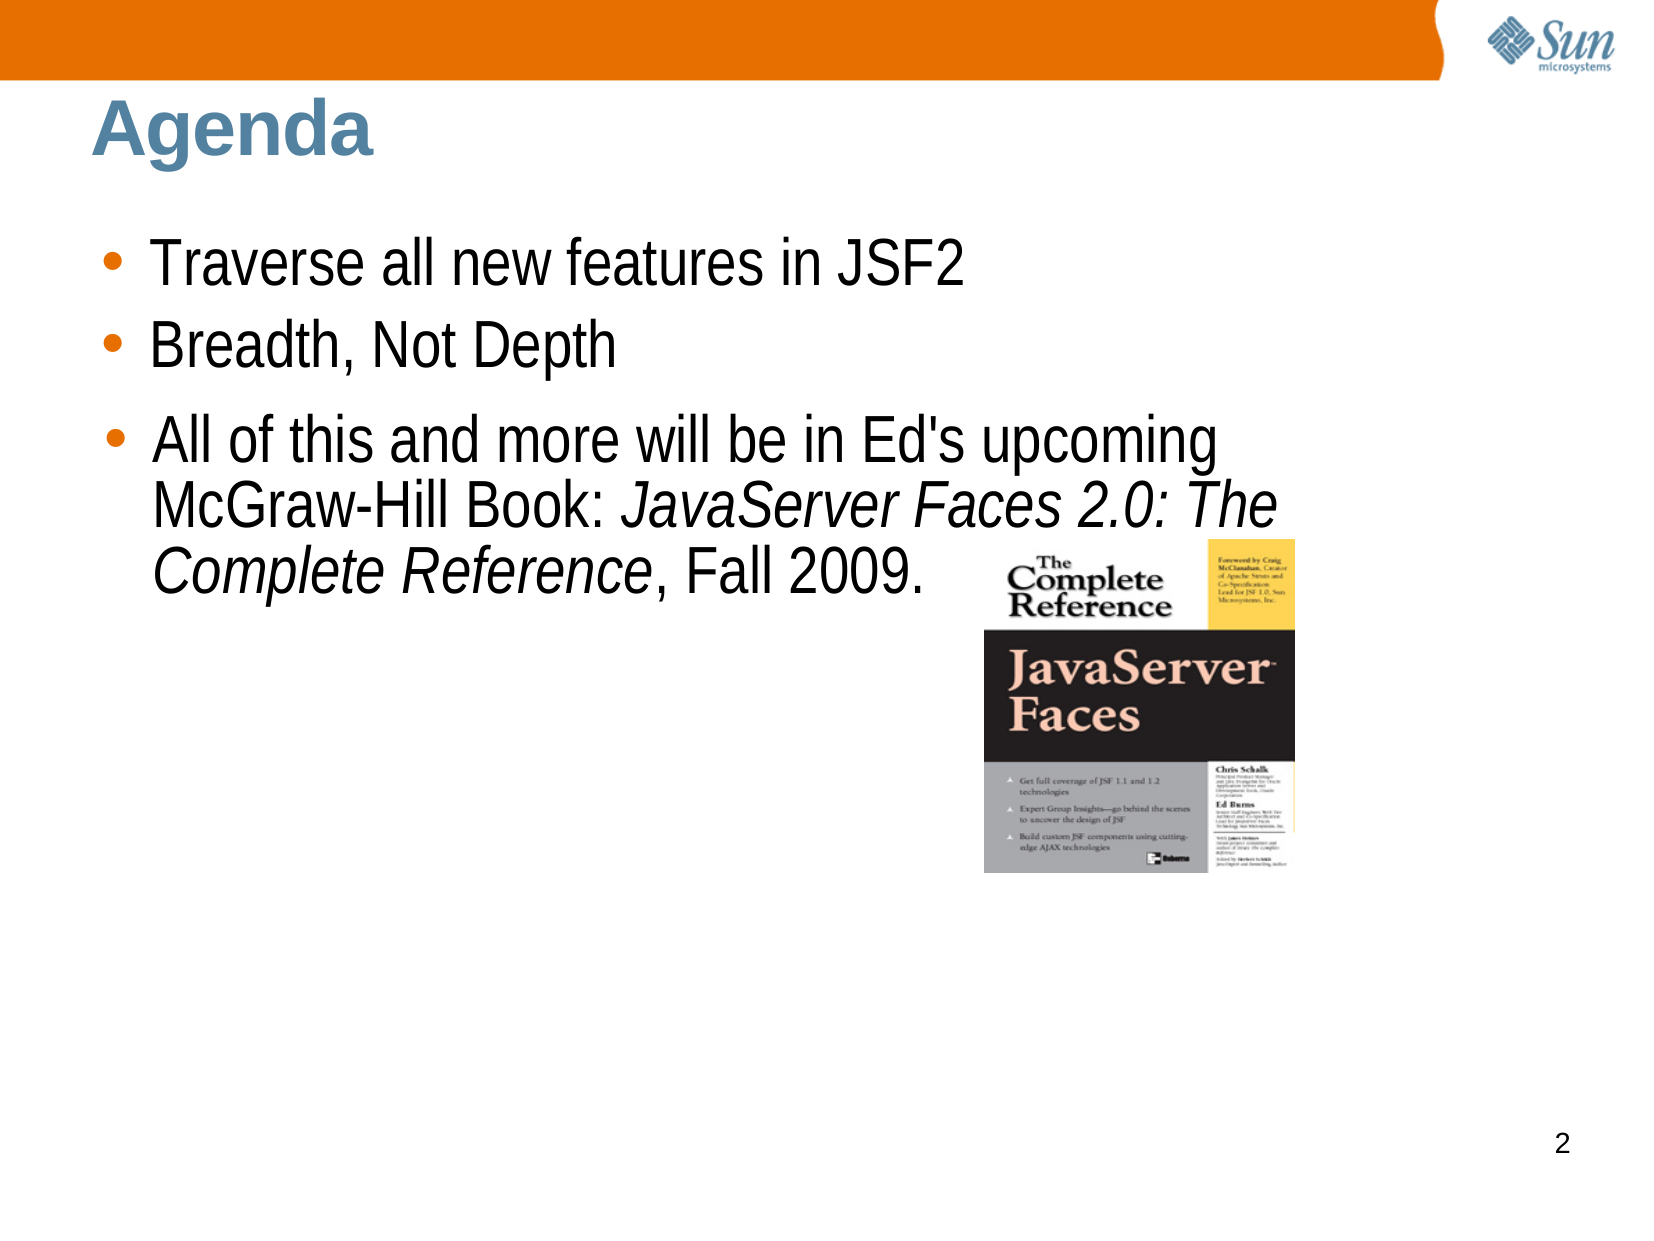

# Agenda
Traverse all new features in JSF2
Breadth, Not Depth
All of this and more will be in Ed's upcoming McGraw-Hill Book: JavaServer Faces 2.0: The Complete Reference, Fall 2009.
2